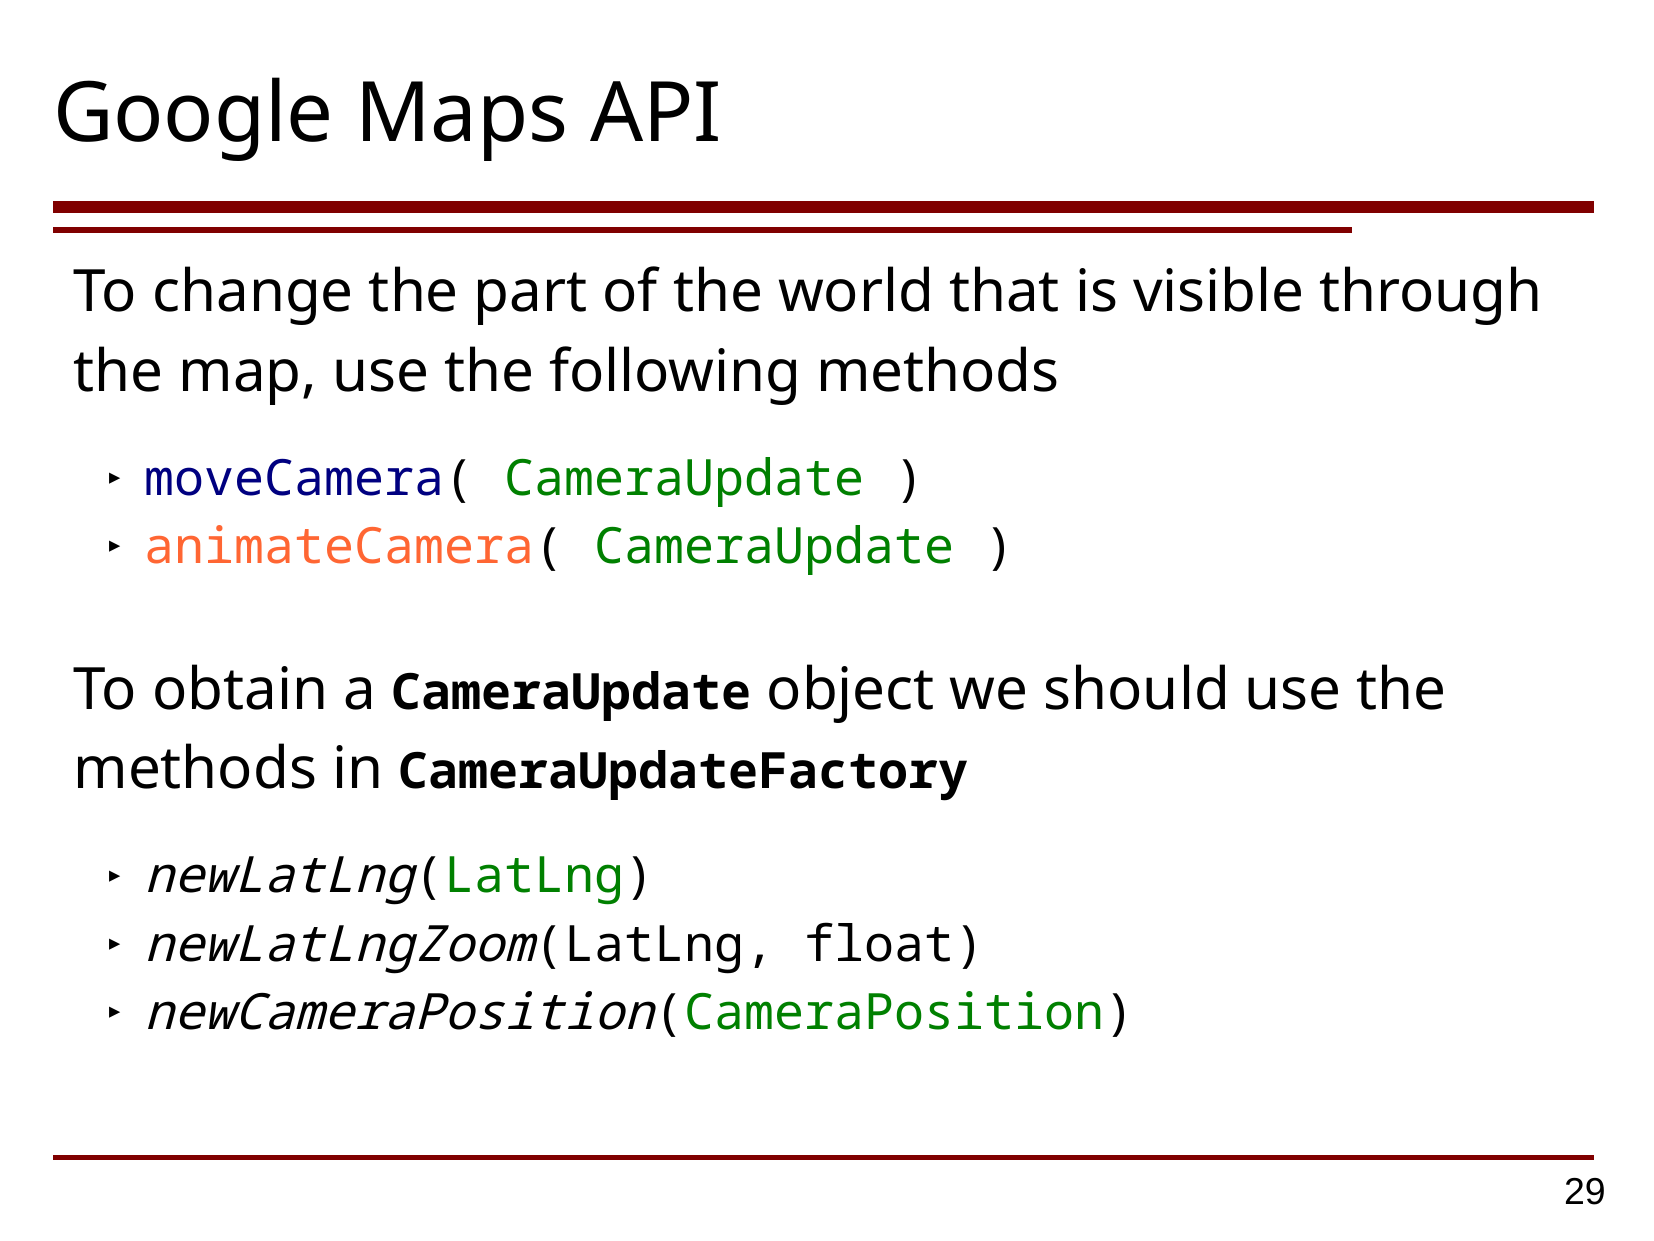

# Google Maps API
To change the part of the world that is visible through the map, use the following methods
moveCamera( CameraUpdate )
animateCamera( CameraUpdate )
To obtain a CameraUpdate object we should use the
methods in CameraUpdateFactory
newLatLng(LatLng)
newLatLngZoom(LatLng, float)
newCameraPosition(CameraPosition)